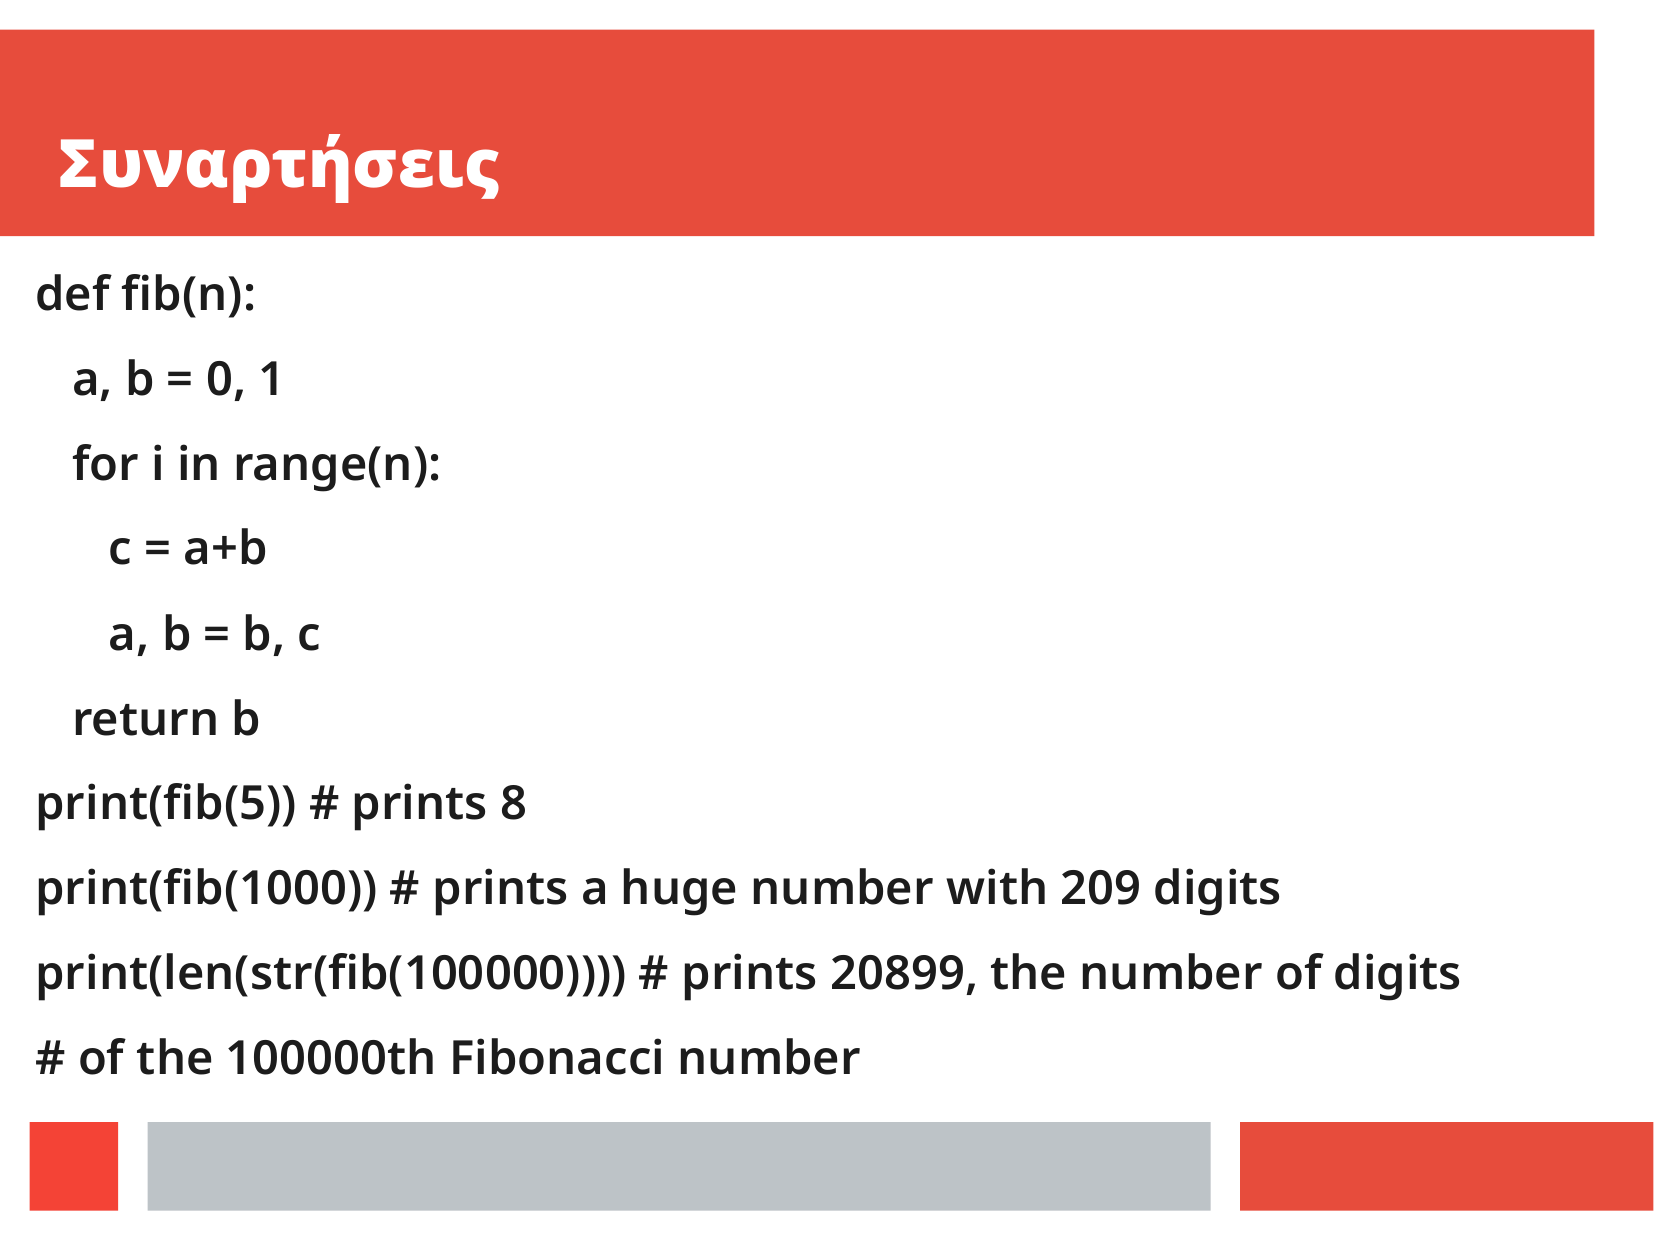

# Συναρτήσεις
def fib(n):
 a, b = 0, 1
 for i in range(n):
 c = a+b
 a, b = b, c
 return b
print(fib(5)) # prints 8
print(fib(1000)) # prints a huge number with 209 digits
print(len(str(fib(100000)))) # prints 20899, the number of digits
# of the 100000th Fibonacci number